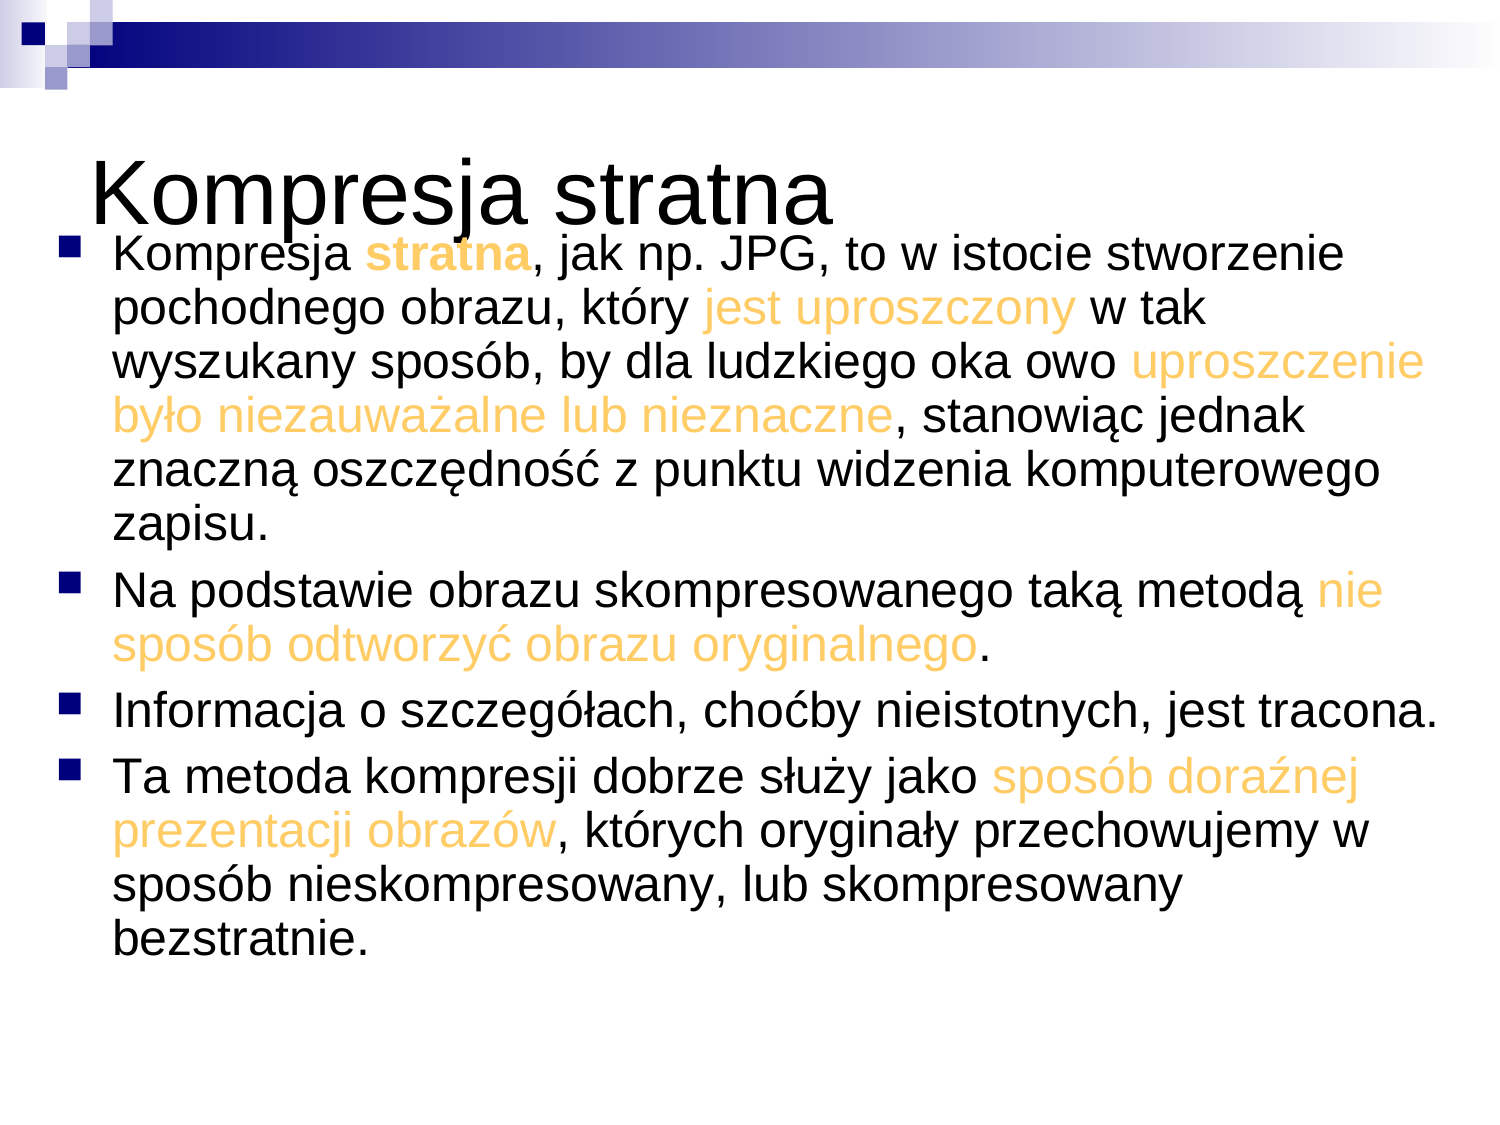

# Kompresja stratna
Kompresja stratna, jak np. JPG, to w istocie stworzenie pochodnego obrazu, który jest uproszczony w tak wyszukany sposób, by dla ludzkiego oka owo uproszczenie było niezauważalne lub nieznaczne, stanowiąc jednak znaczną oszczędność z punktu widzenia komputerowego zapisu.
Na podstawie obrazu skompresowanego taką metodą nie sposób odtworzyć obrazu oryginalnego.
Informacja o szczegółach, choćby nieistotnych, jest tracona.
Ta metoda kompresji dobrze służy jako sposób doraźnej prezentacji obrazów, których oryginały przechowujemy w sposób nieskompresowany, lub skompresowany bezstratnie.